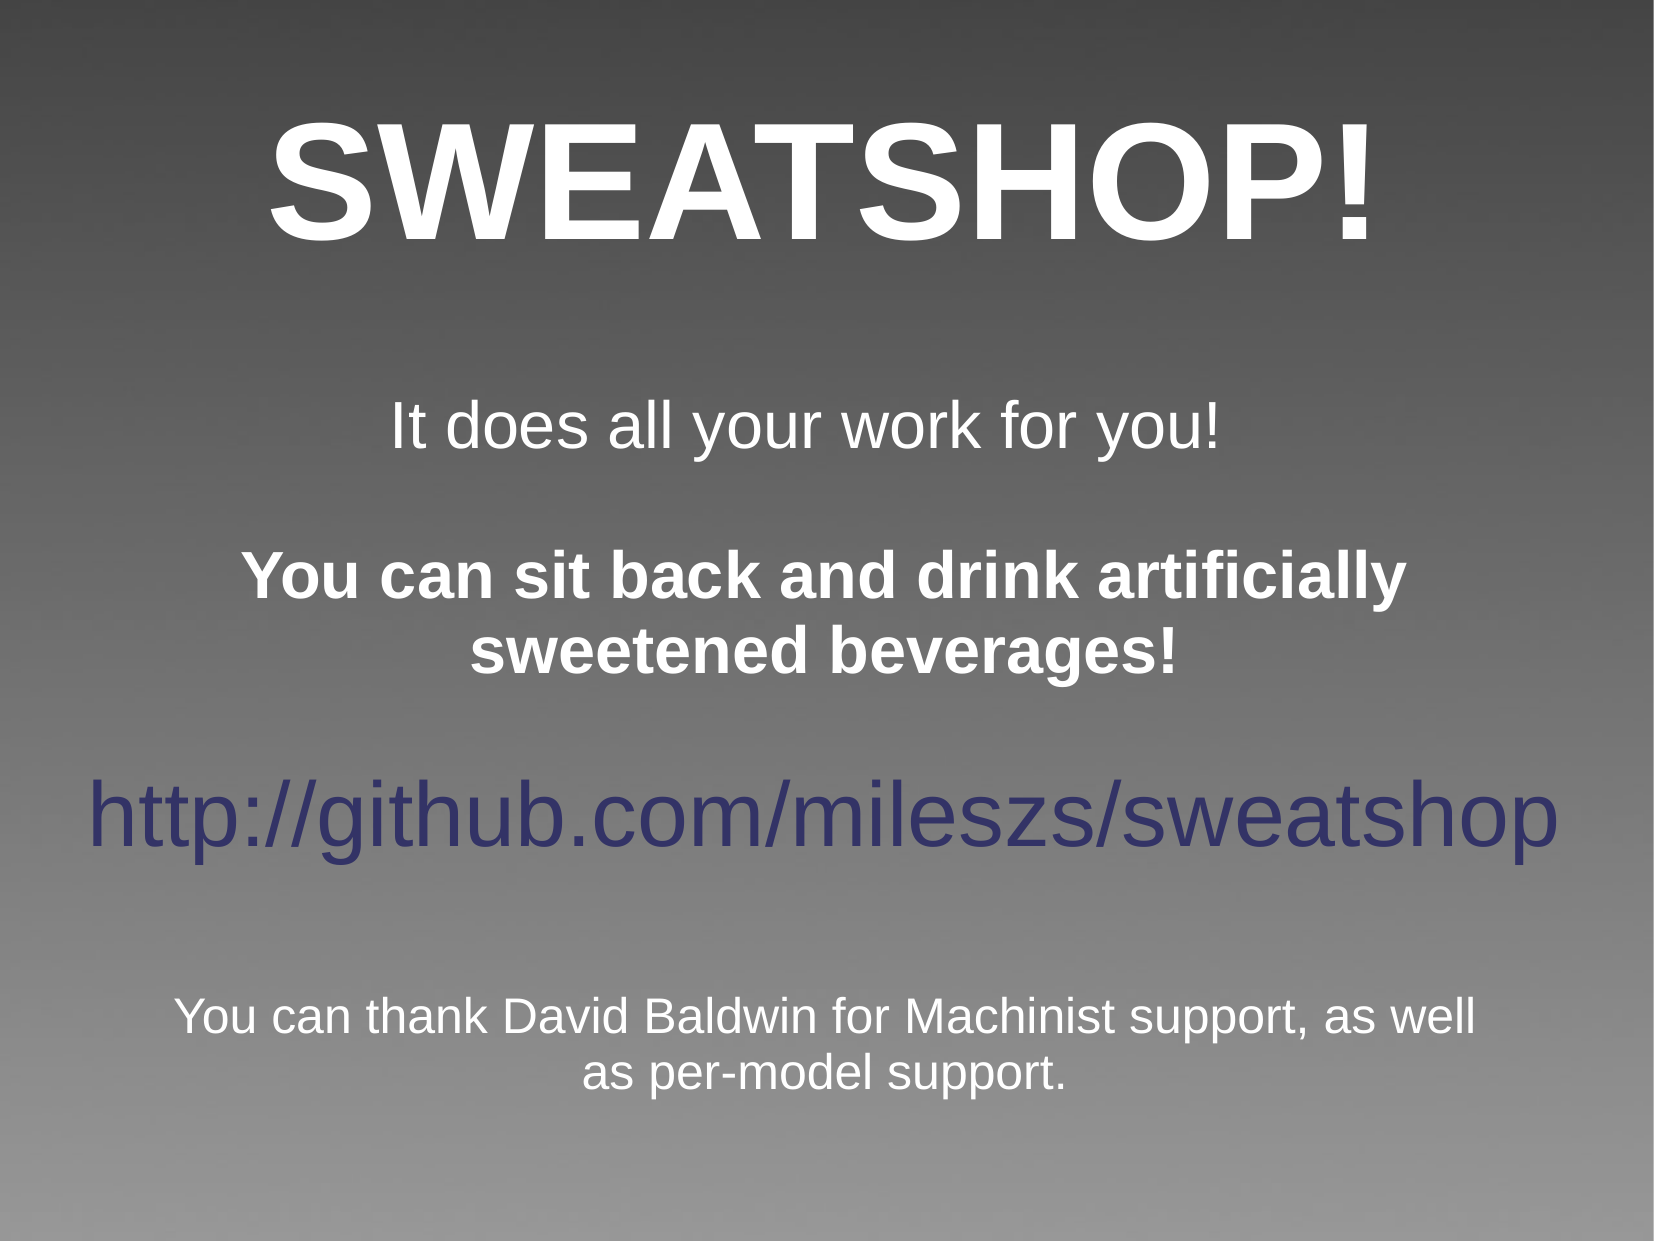

SWEATSHOP!
It does all your work for you!
You can sit back and drink artificially sweetened beverages!
http://github.com/mileszs/sweatshop
You can thank David Baldwin for Machinist support, as well as per-model support.